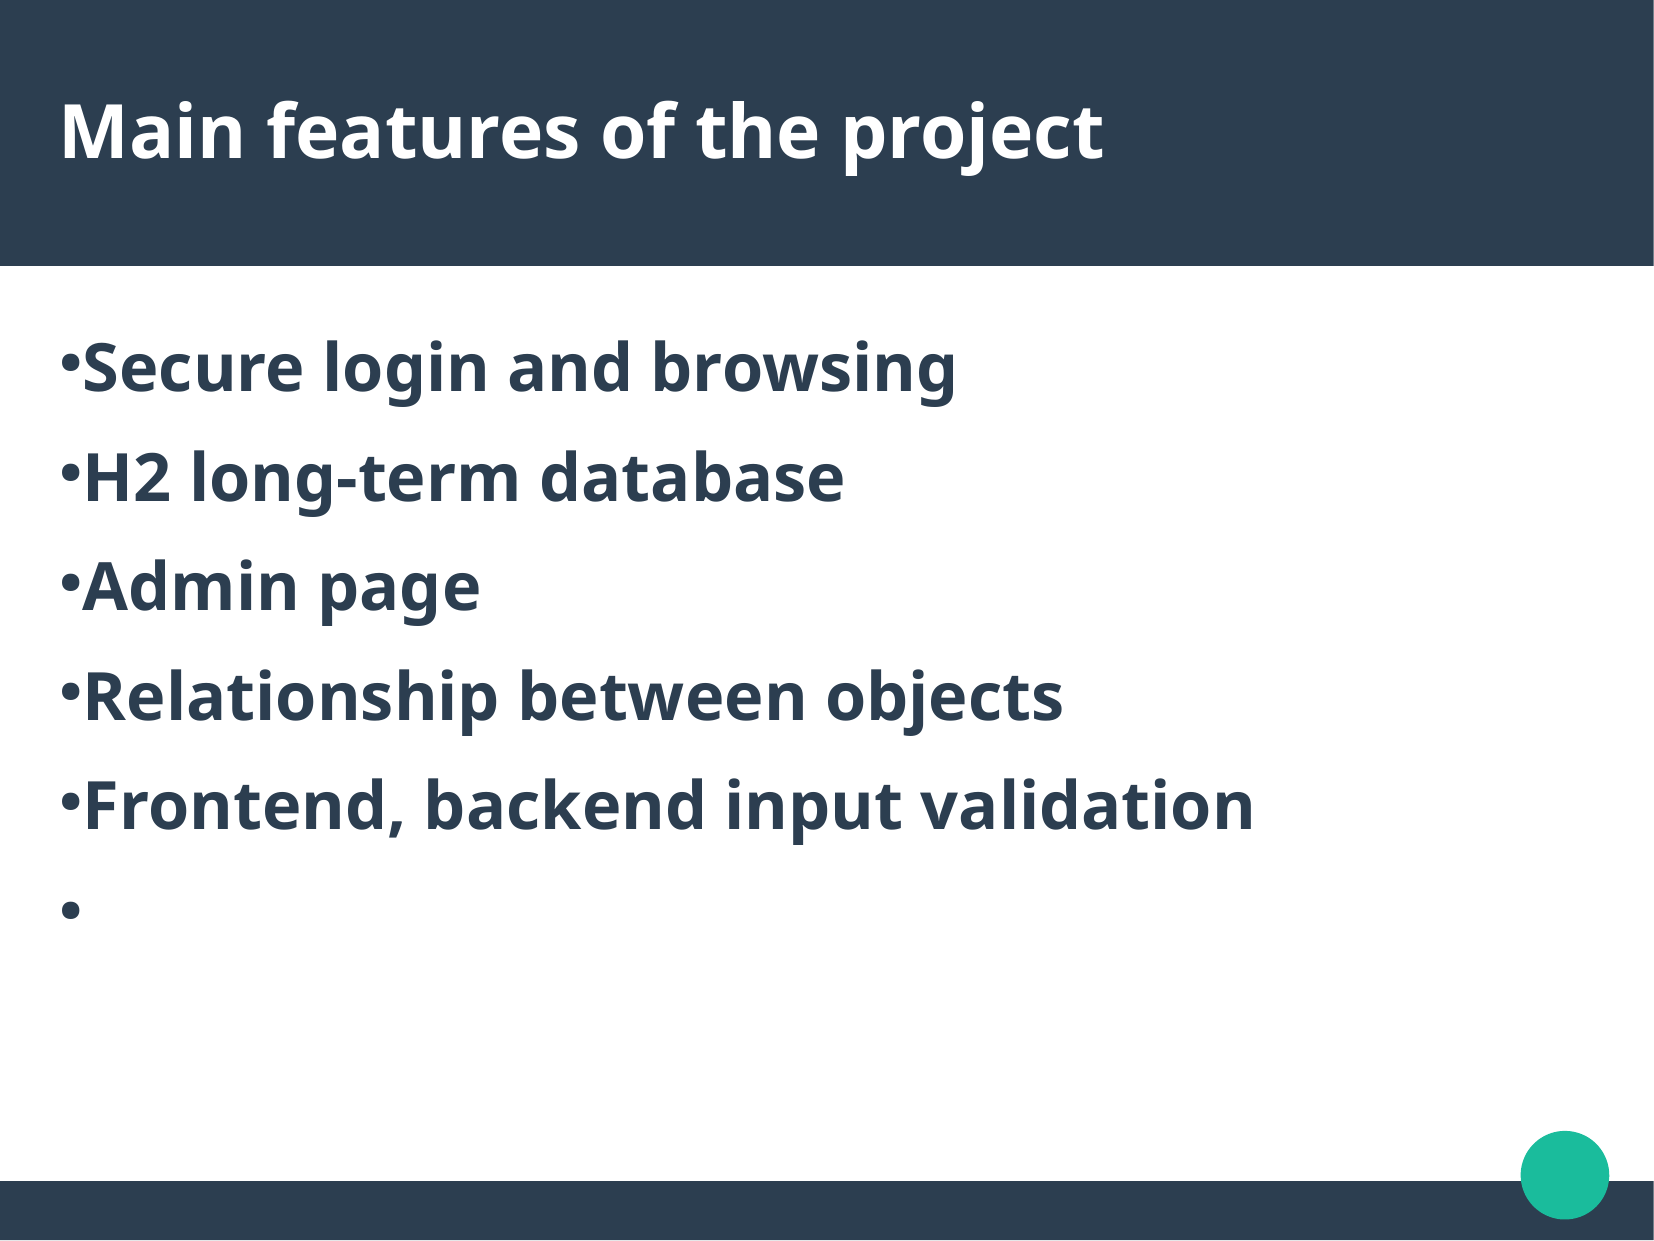

# Main features of the project
Secure login and browsing
H2 long-term database
Admin page
Relationship between objects
Frontend, backend input validation